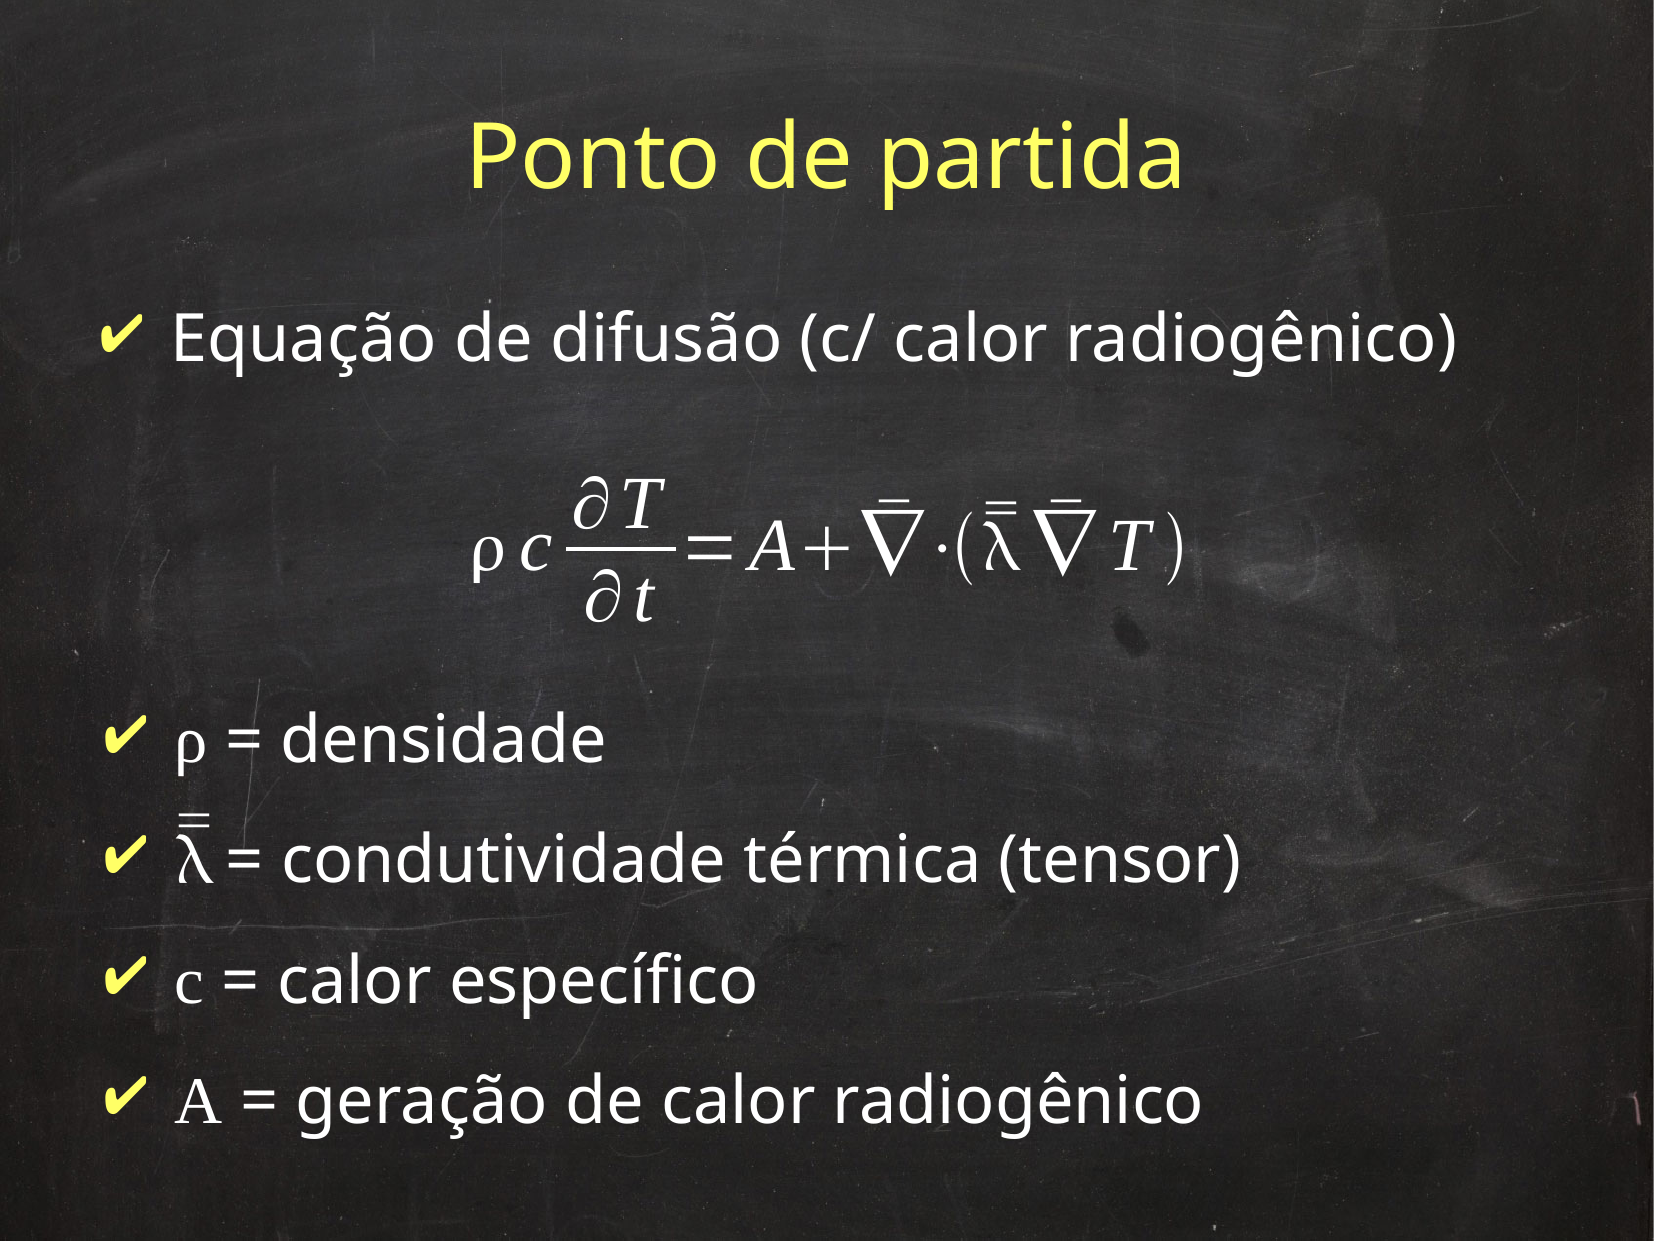

# Ponto de partida
 Equação de difusão (c/ calor radiogênico)
 ρ = densidade
 = condutividade térmica (tensor)
 c = calor específico
 A = geração de calor radiogênico